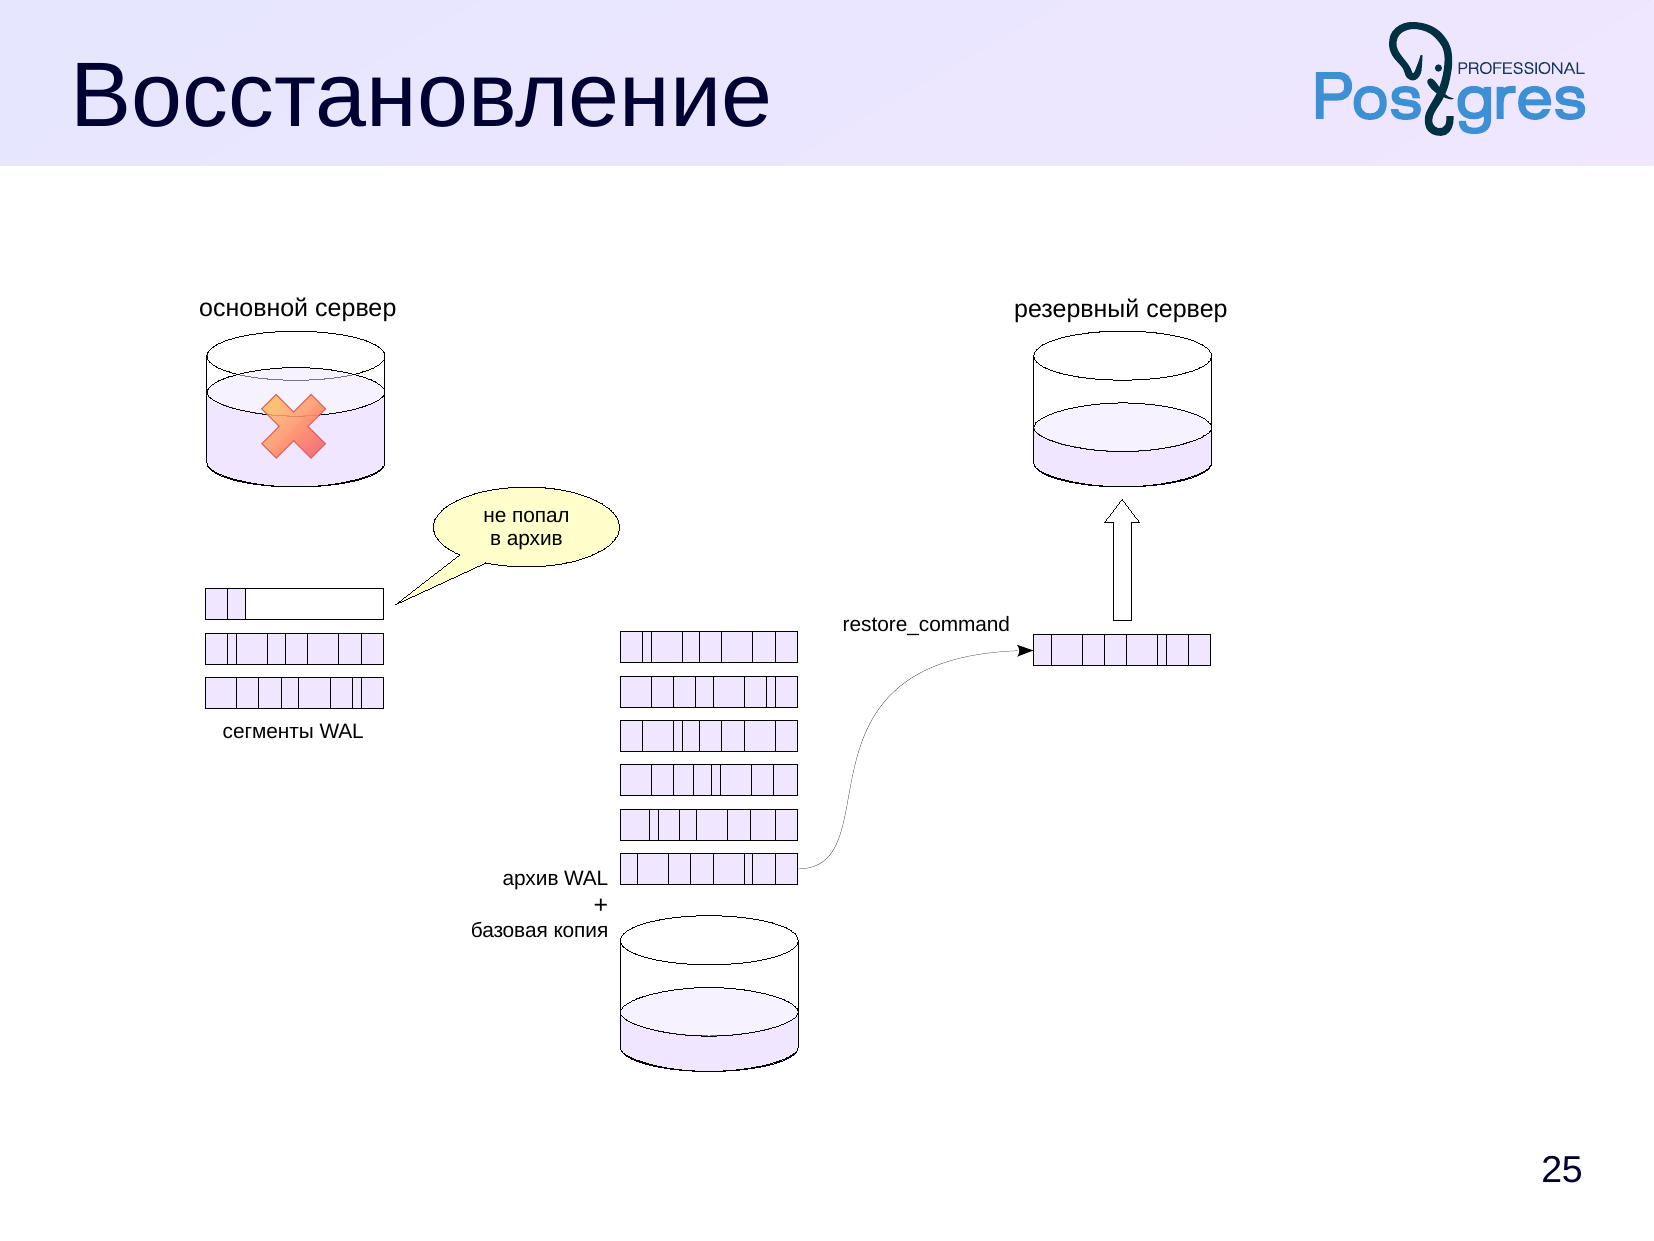

# Восстановление
основной сервер
резервный сервер
не попал
в архив
restore_command
сегменты WAL
архив WAL
+
базовая копия